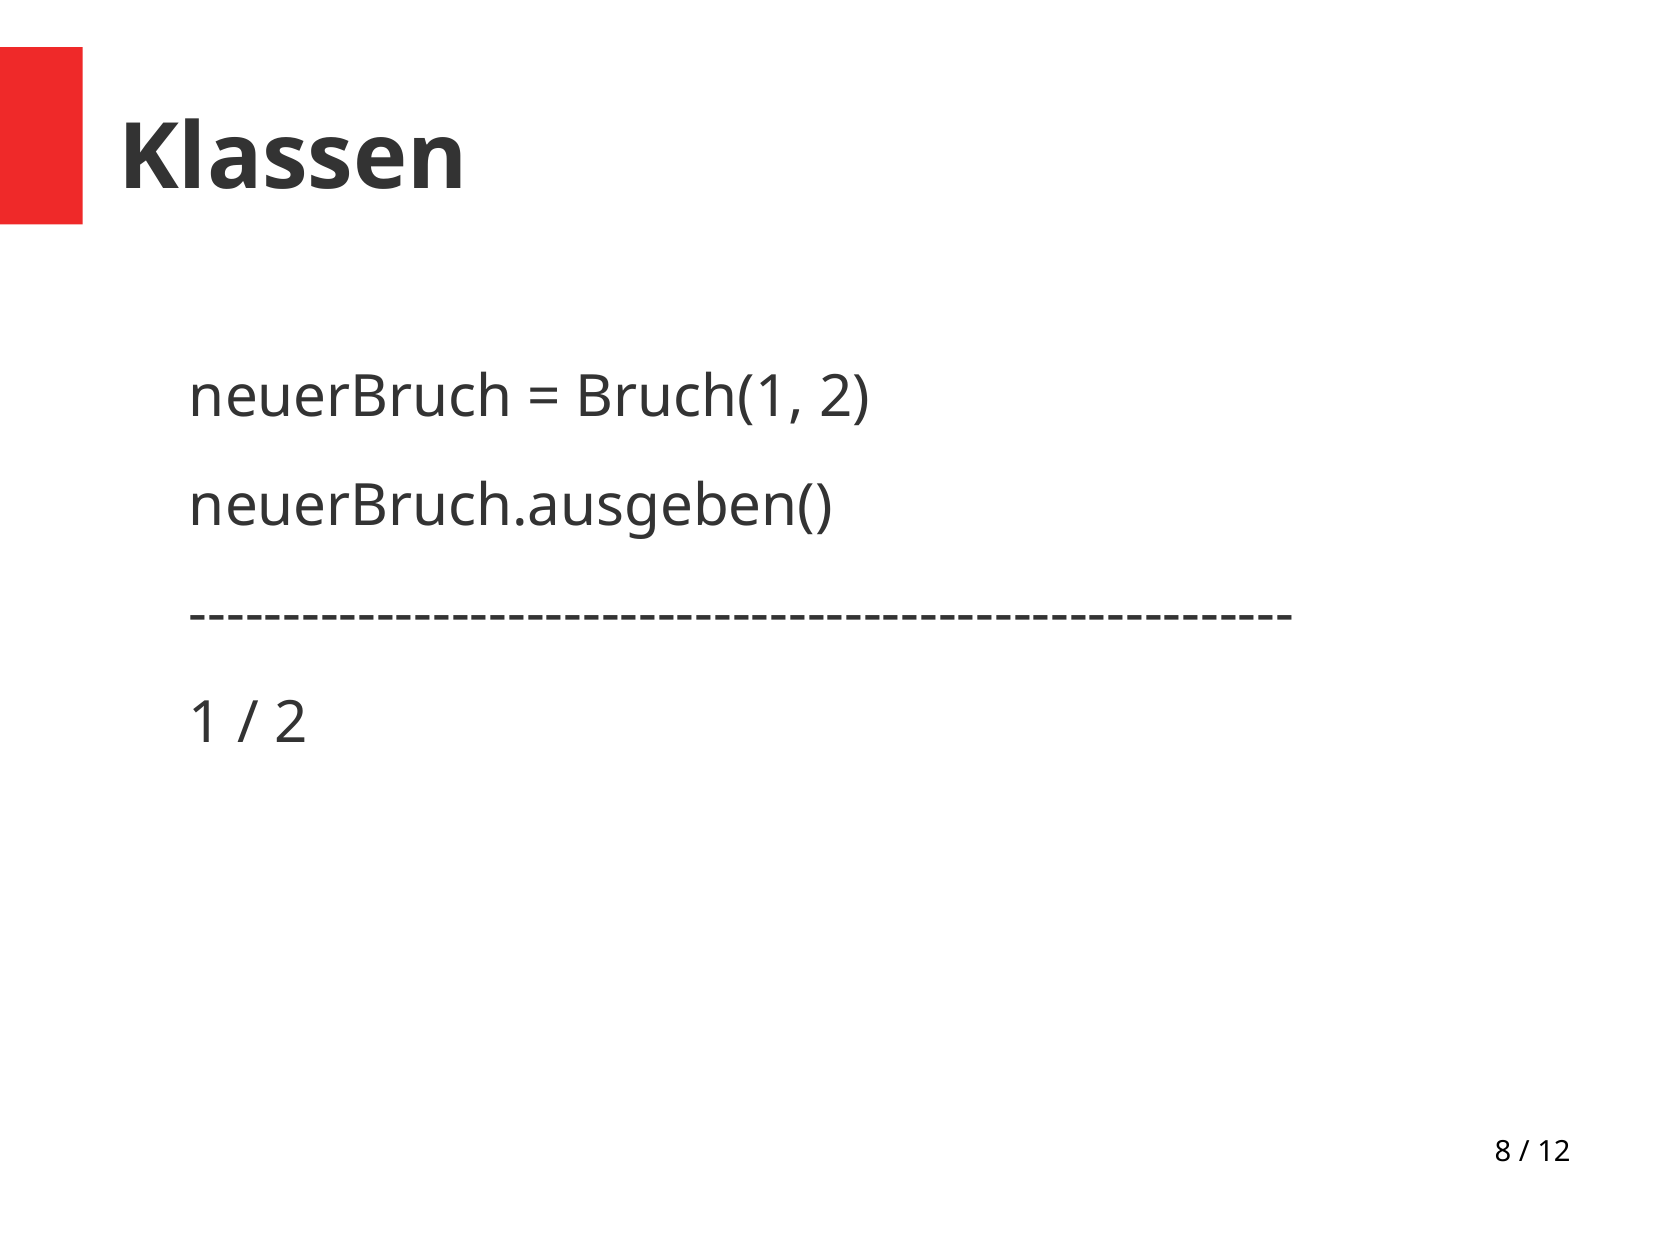

# Klassen
neuerBruch = Bruch(1, 2)
neuerBruch.ausgeben()
-----------------------------------------------------------
1 / 2
8